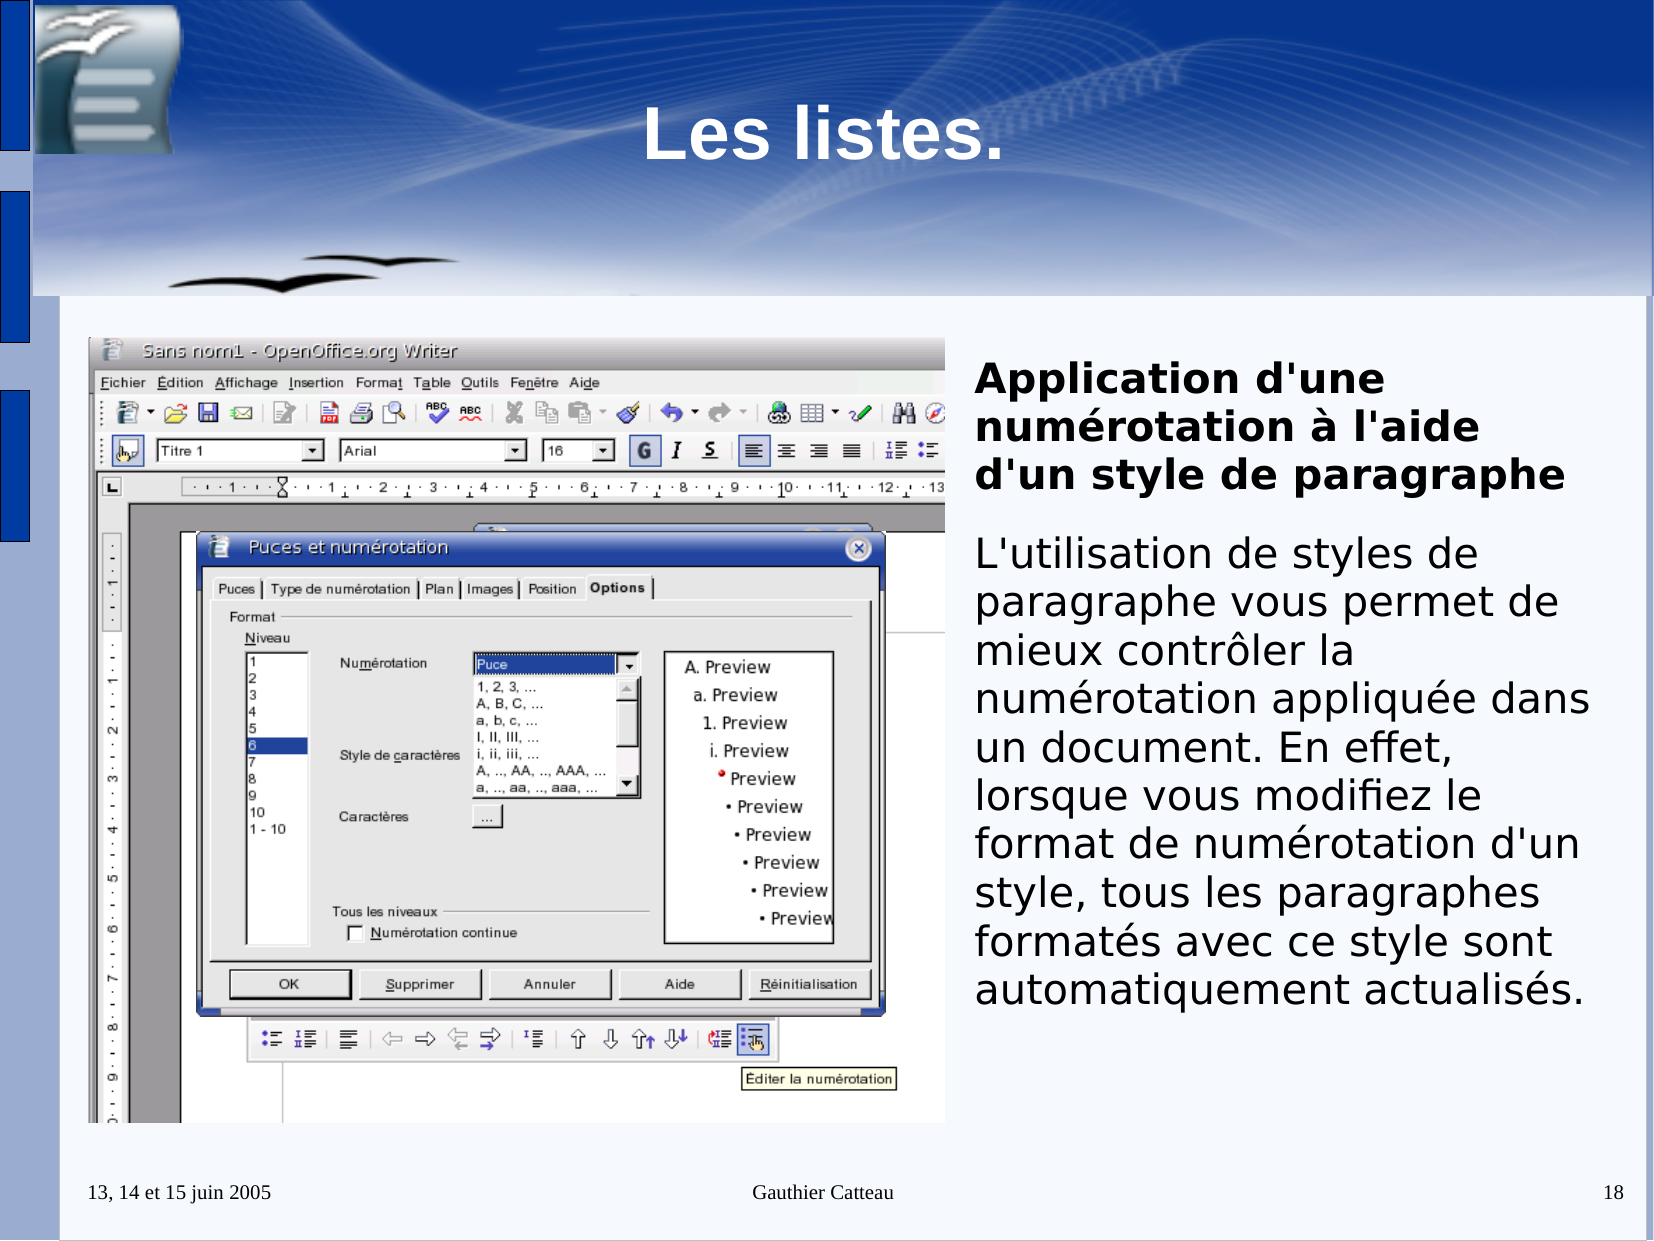

# Les listes.
Application d'une numérotation à l'aide d'un style de paragraphe
L'utilisation de styles de paragraphe vous permet de mieux contrôler la numérotation appliquée dans un document. En effet, lorsque vous modifiez le format de numérotation d'un style, tous les paragraphes formatés avec ce style sont automatiquement actualisés.
Gauthier Catteau